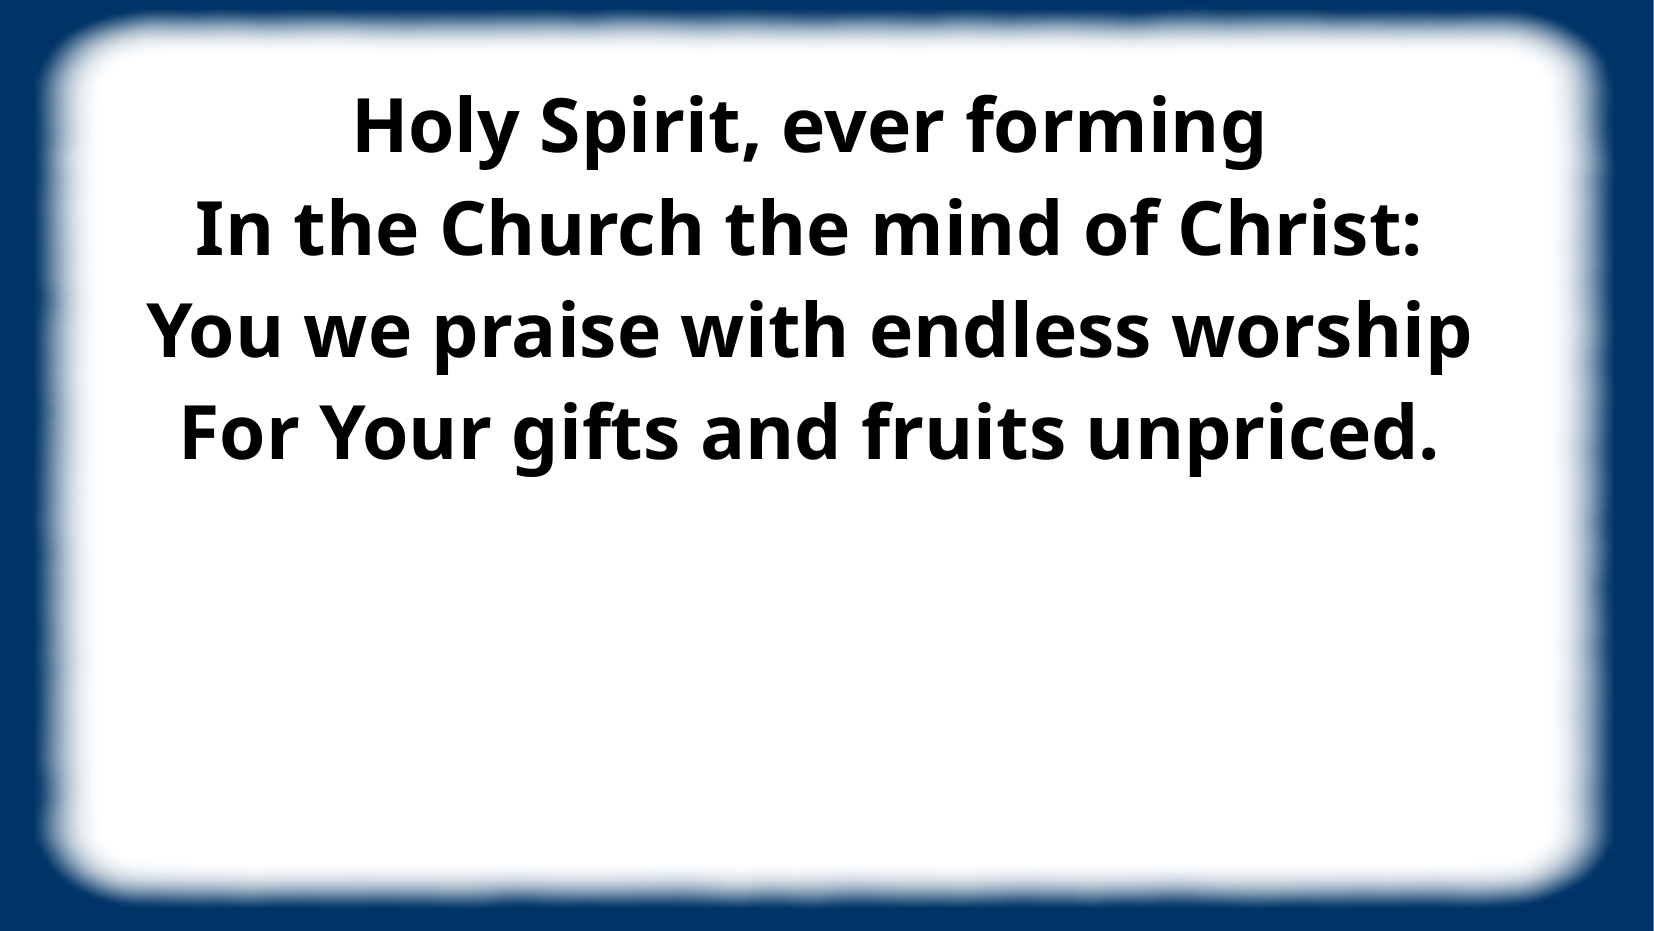

Holy Spirit, ever forming
In the Church the mind of Christ:
You we praise with endless worship
For Your gifts and fruits unpriced.